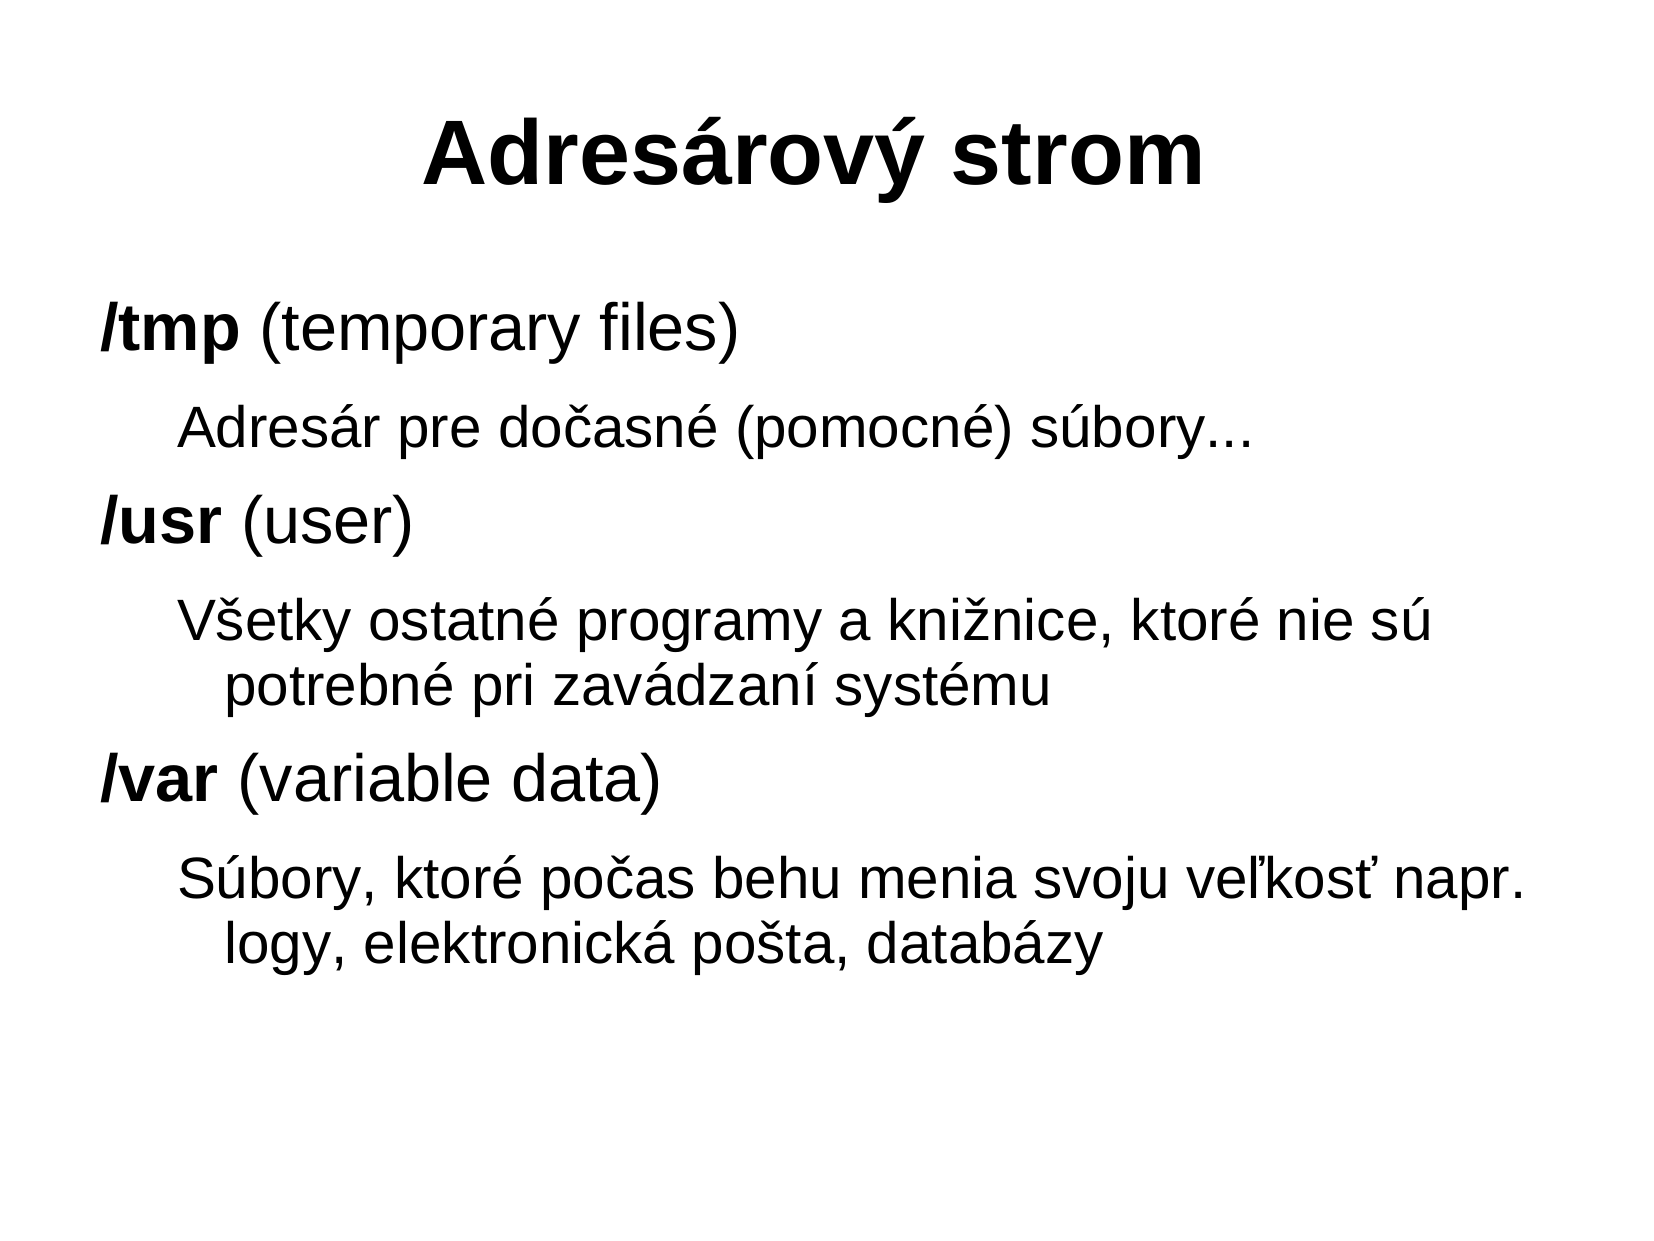

# Adresárový strom
/tmp (temporary files)
Adresár pre dočasné (pomocné) súbory...
/usr (user)
Všetky ostatné programy a knižnice, ktoré nie sú potrebné pri zavádzaní systému
/var (variable data)
Súbory, ktoré počas behu menia svoju veľkosť napr. logy, elektronická pošta, databázy